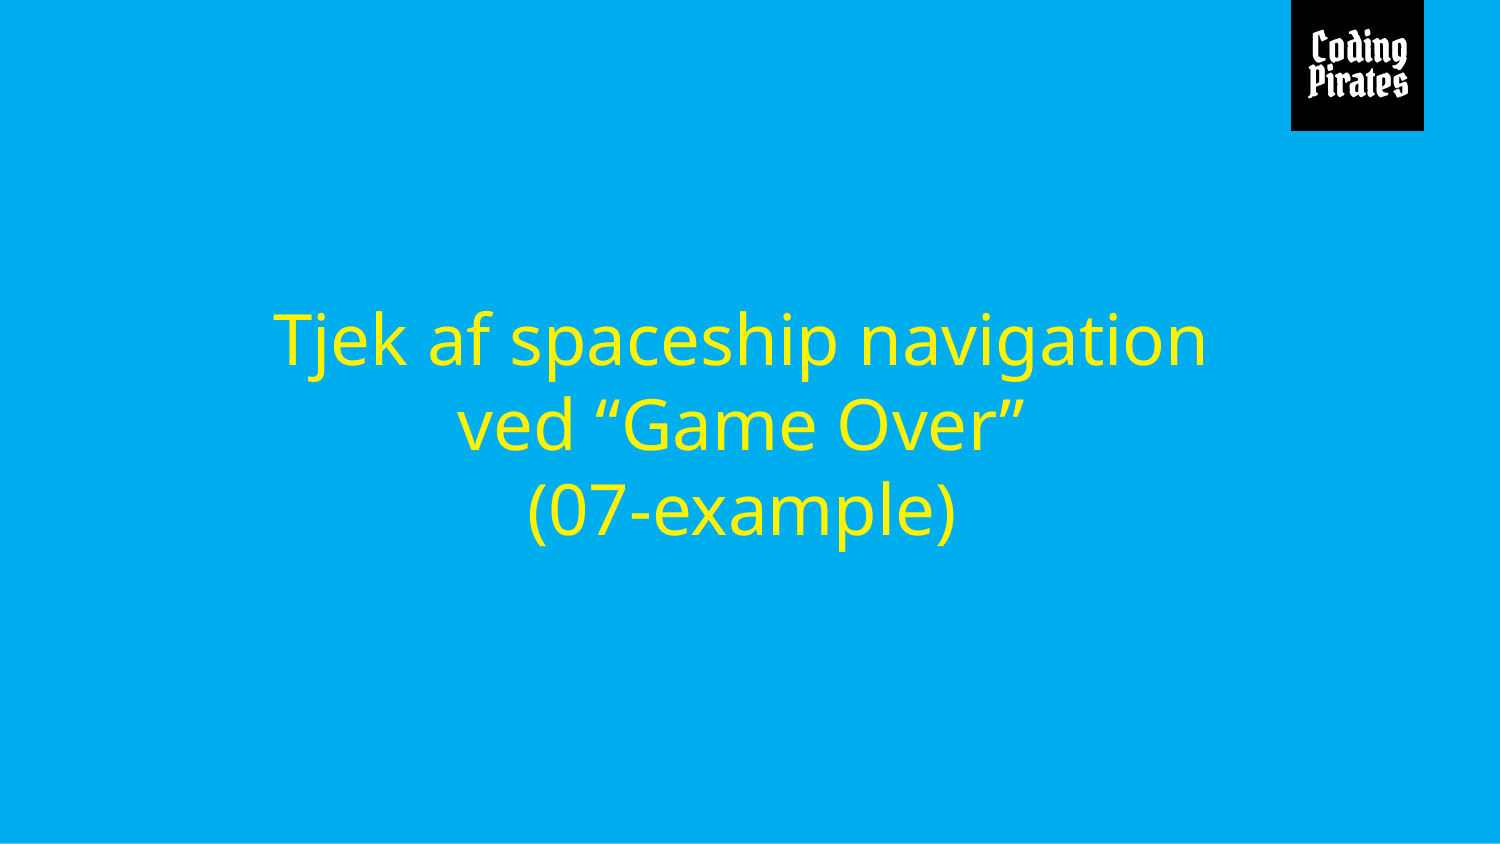

# Tjek af spaceship navigation ved “Game Over” (07-example)